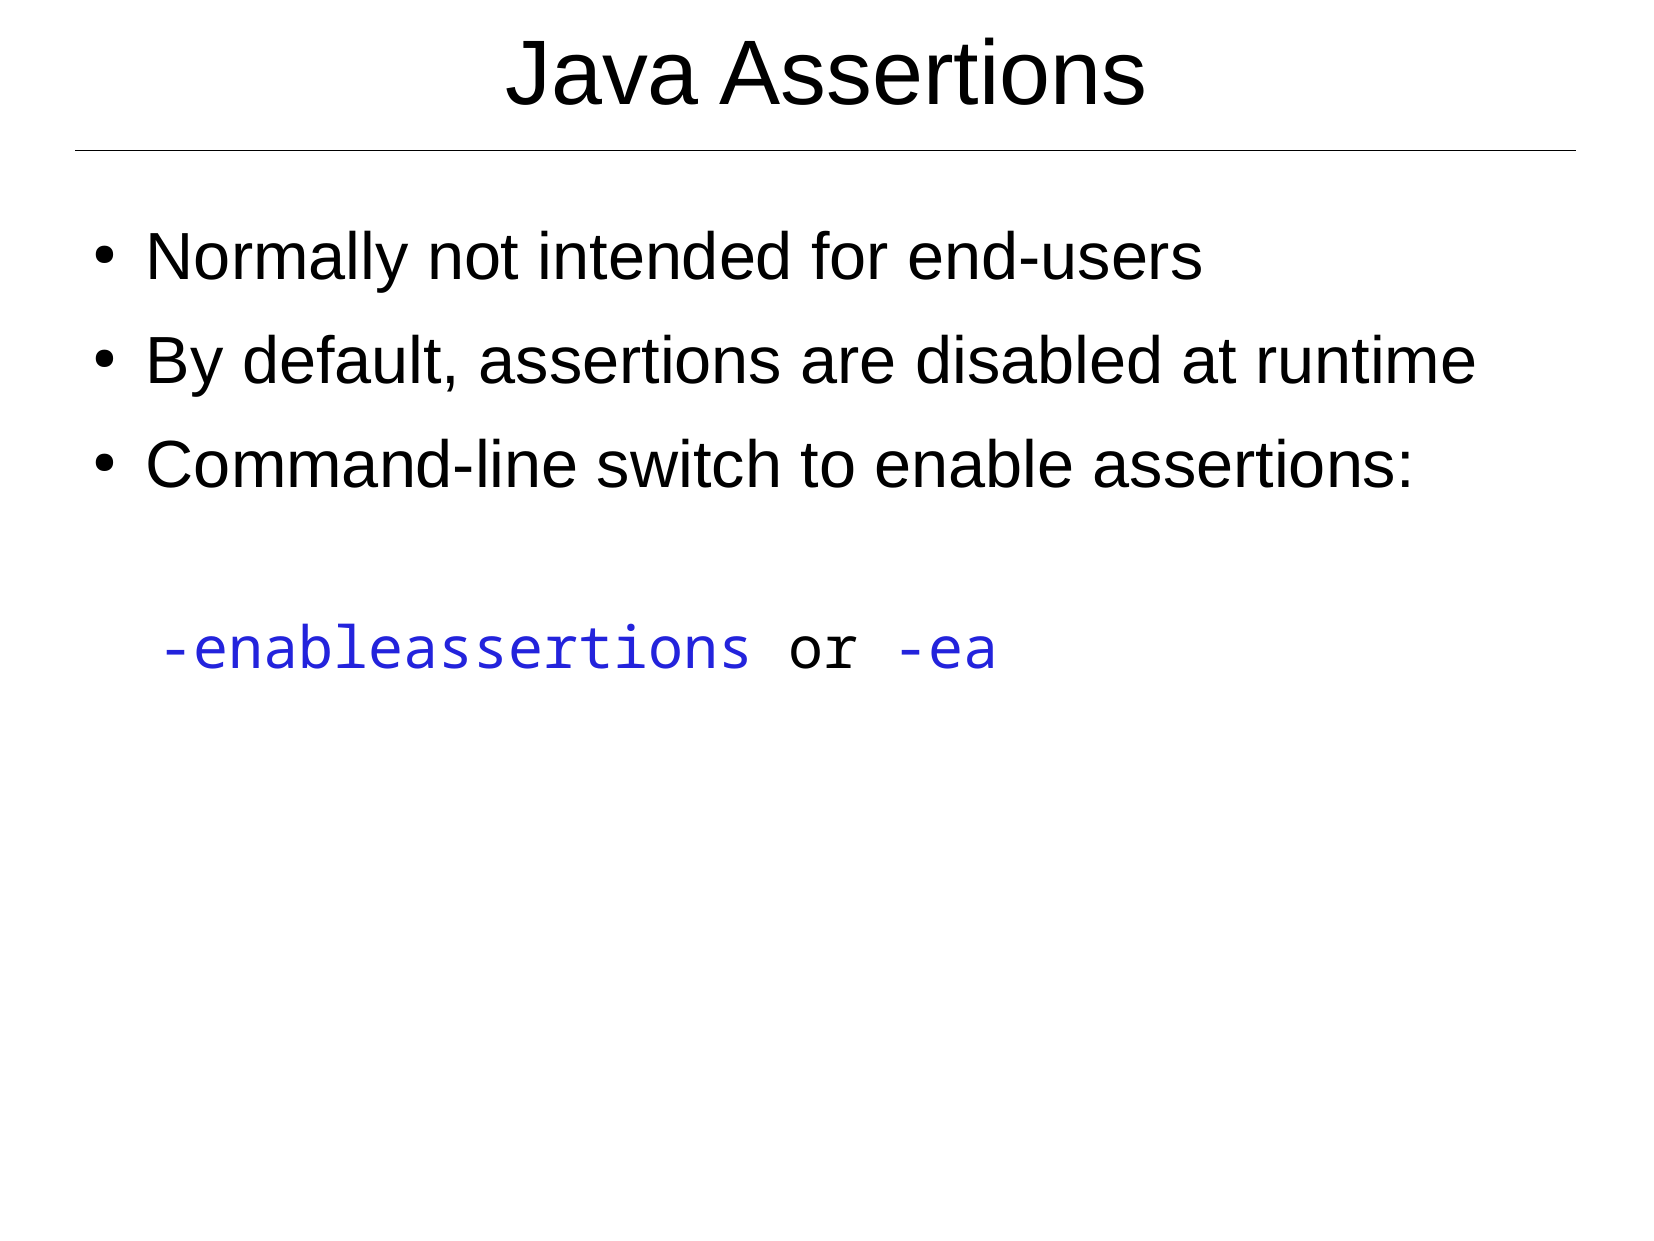

# Java Assertions
Normally not intended for end-users
By default, assertions are disabled at runtime
Command-line switch to enable assertions:
 -enableassertions or -ea